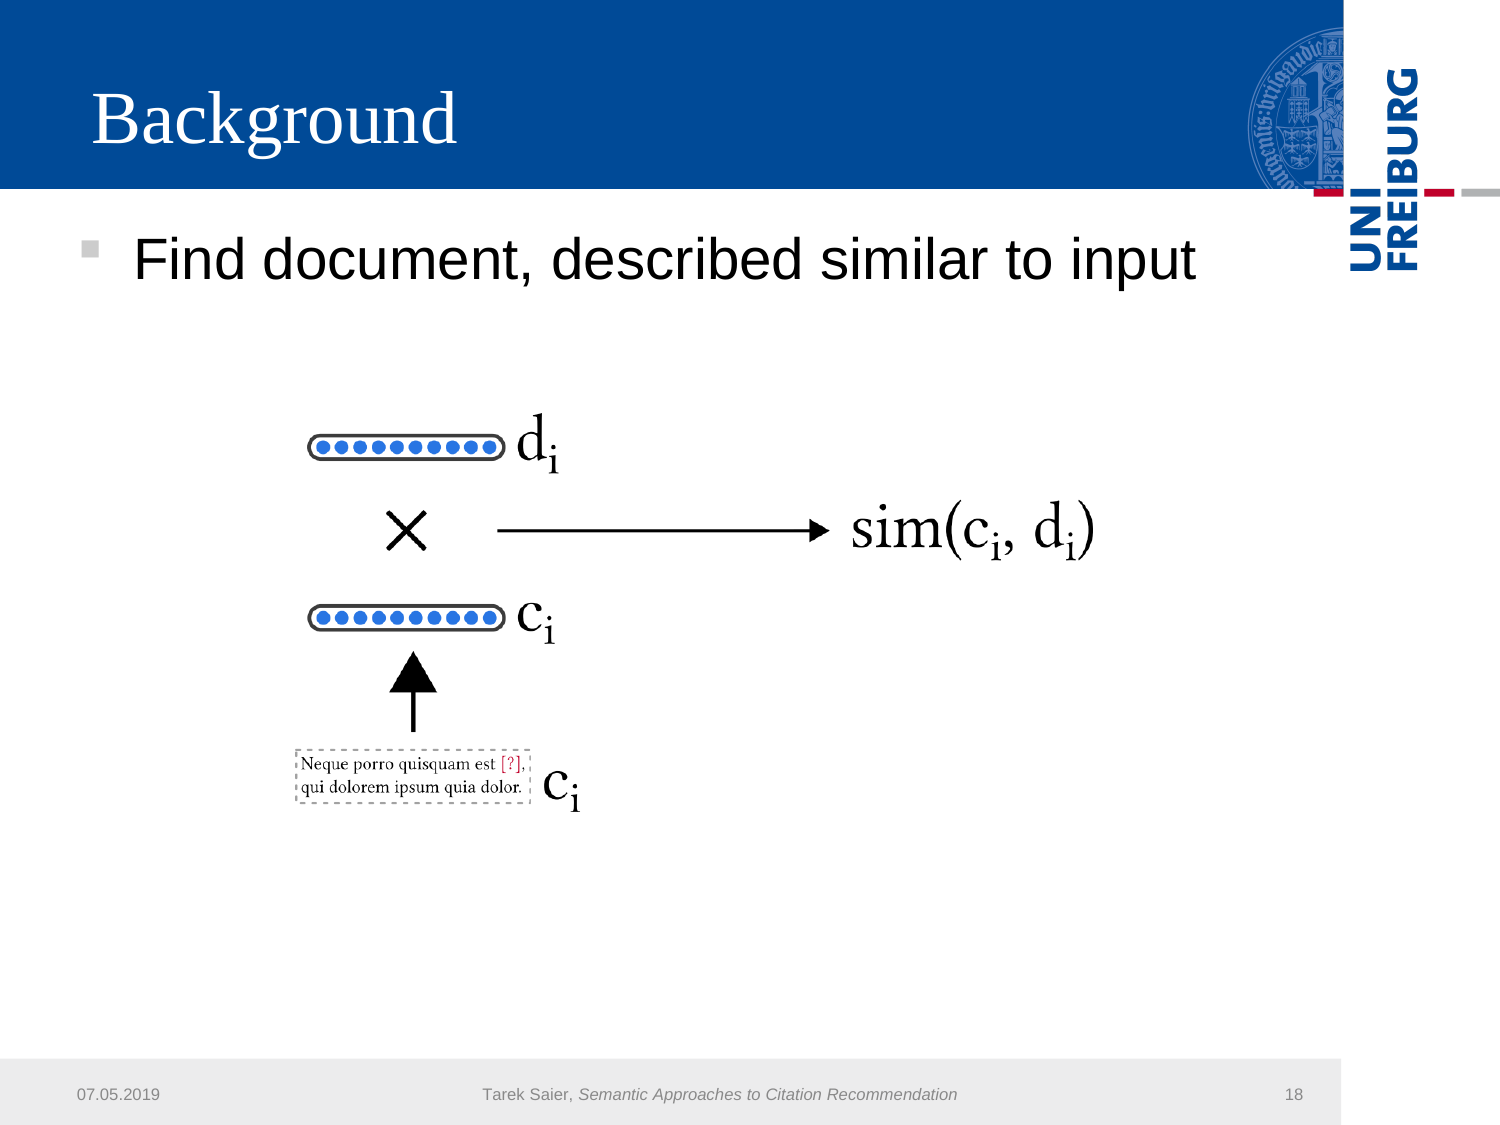

# Background
Find document, described similar to input
Präsentationstitel
18